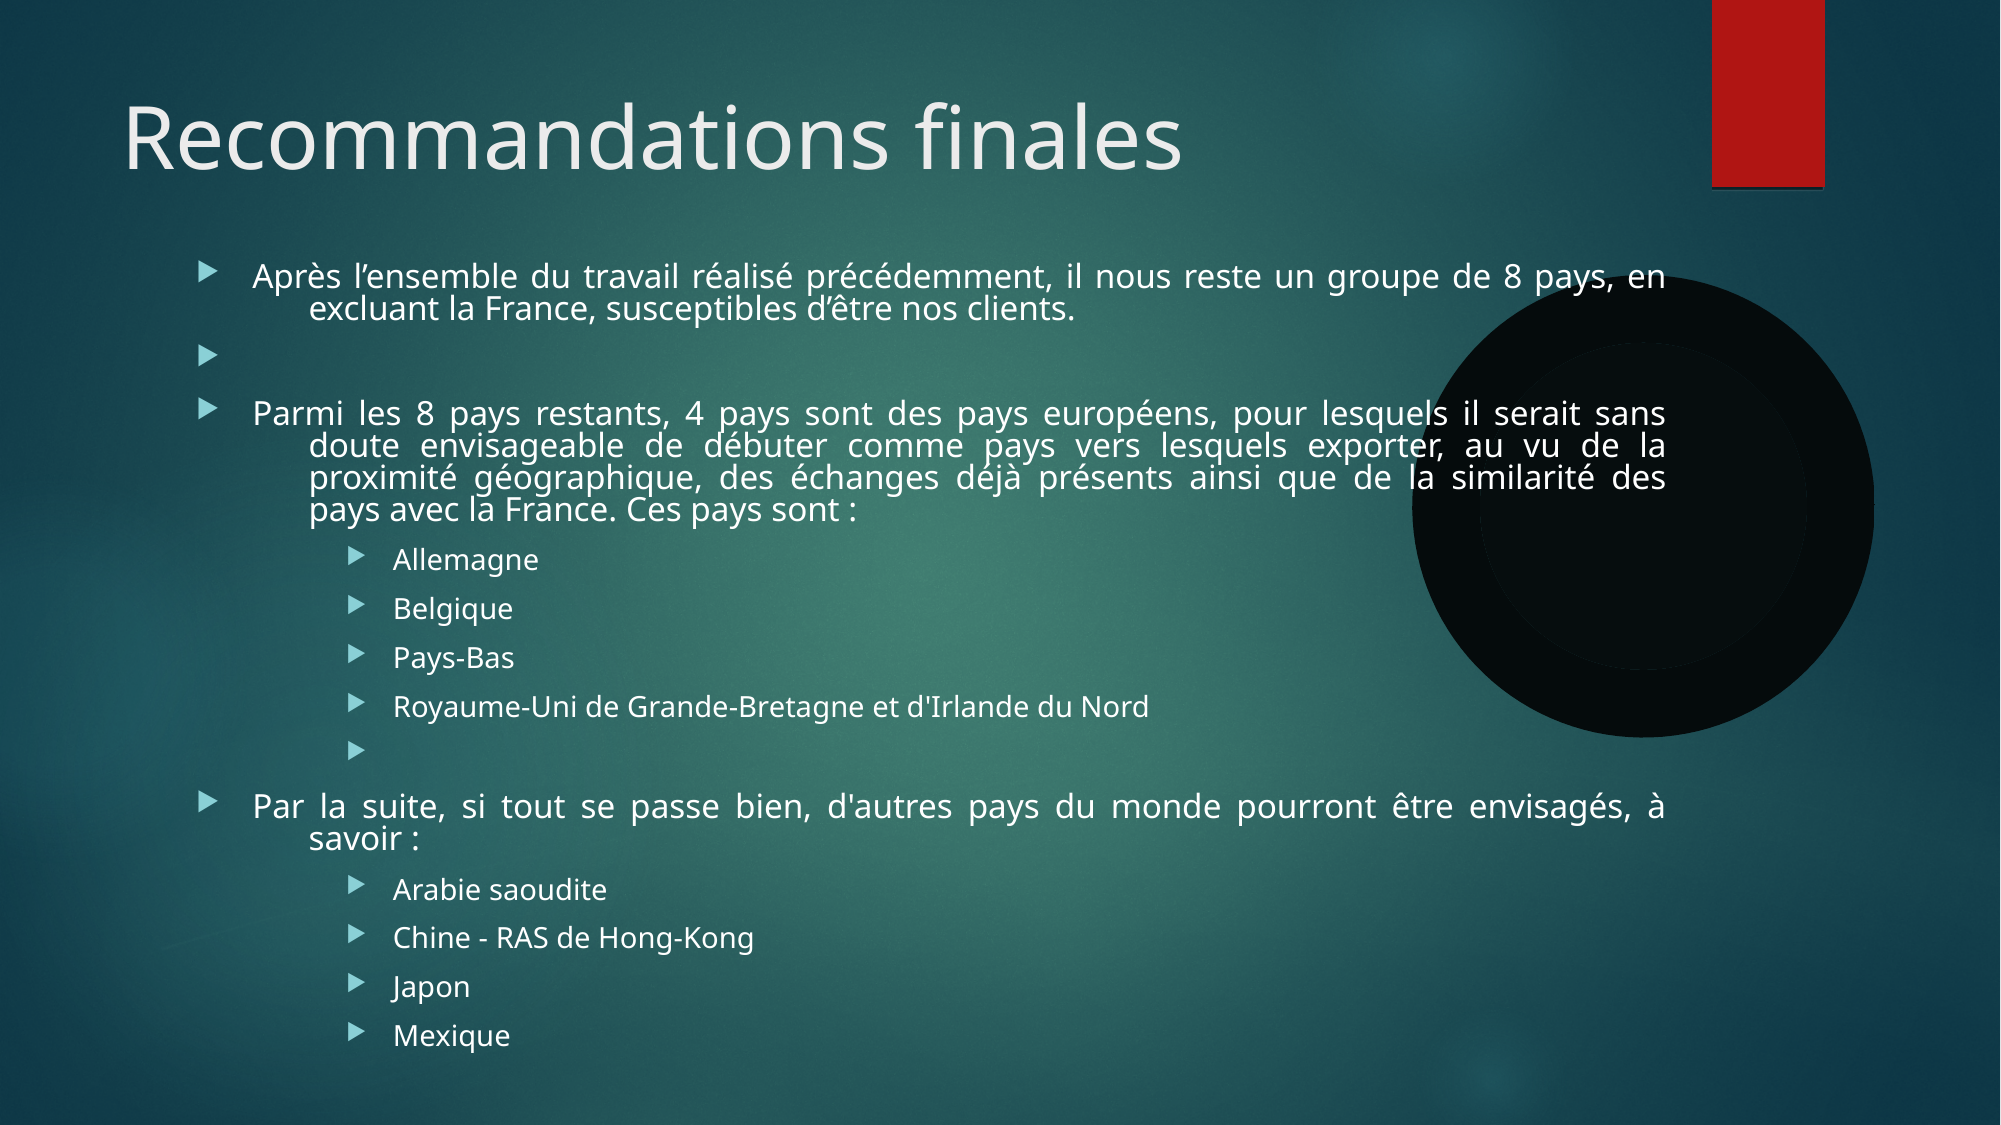

# Recommandations finales
Après l’ensemble du travail réalisé précédemment, il nous reste un groupe de 8 pays, en excluant la France, susceptibles d’être nos clients.
Parmi les 8 pays restants, 4 pays sont des pays européens, pour lesquels il serait sans doute envisageable de débuter comme pays vers lesquels exporter, au vu de la proximité géographique, des échanges déjà présents ainsi que de la similarité des pays avec la France. Ces pays sont :
Allemagne
Belgique
Pays-Bas
Royaume-Uni de Grande-Bretagne et d'Irlande du Nord
Par la suite, si tout se passe bien, d'autres pays du monde pourront être envisagés, à savoir :
Arabie saoudite
Chine - RAS de Hong-Kong
Japon
Mexique